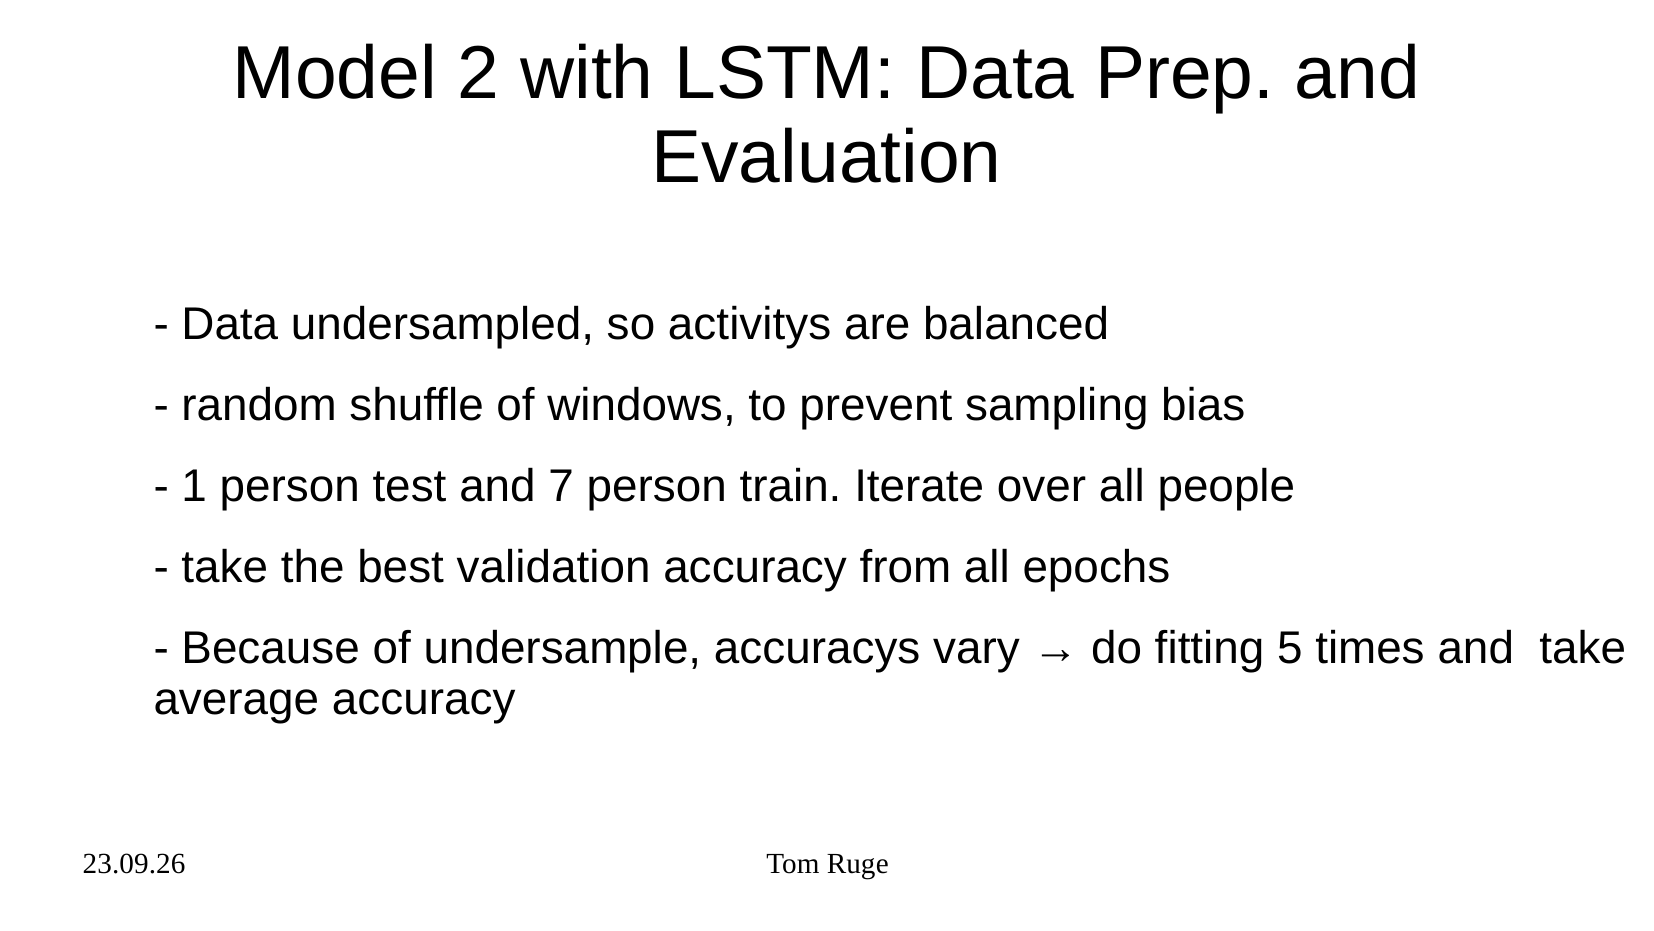

# Model 2 with LSTM: Data Prep. and Evaluation
- Data undersampled, so activitys are balanced
- random shuffle of windows, to prevent sampling bias
- 1 person test and 7 person train. Iterate over all people
- take the best validation accuracy from all epochs
- Because of undersample, accuracys vary → do fitting 5 times and take average accuracy